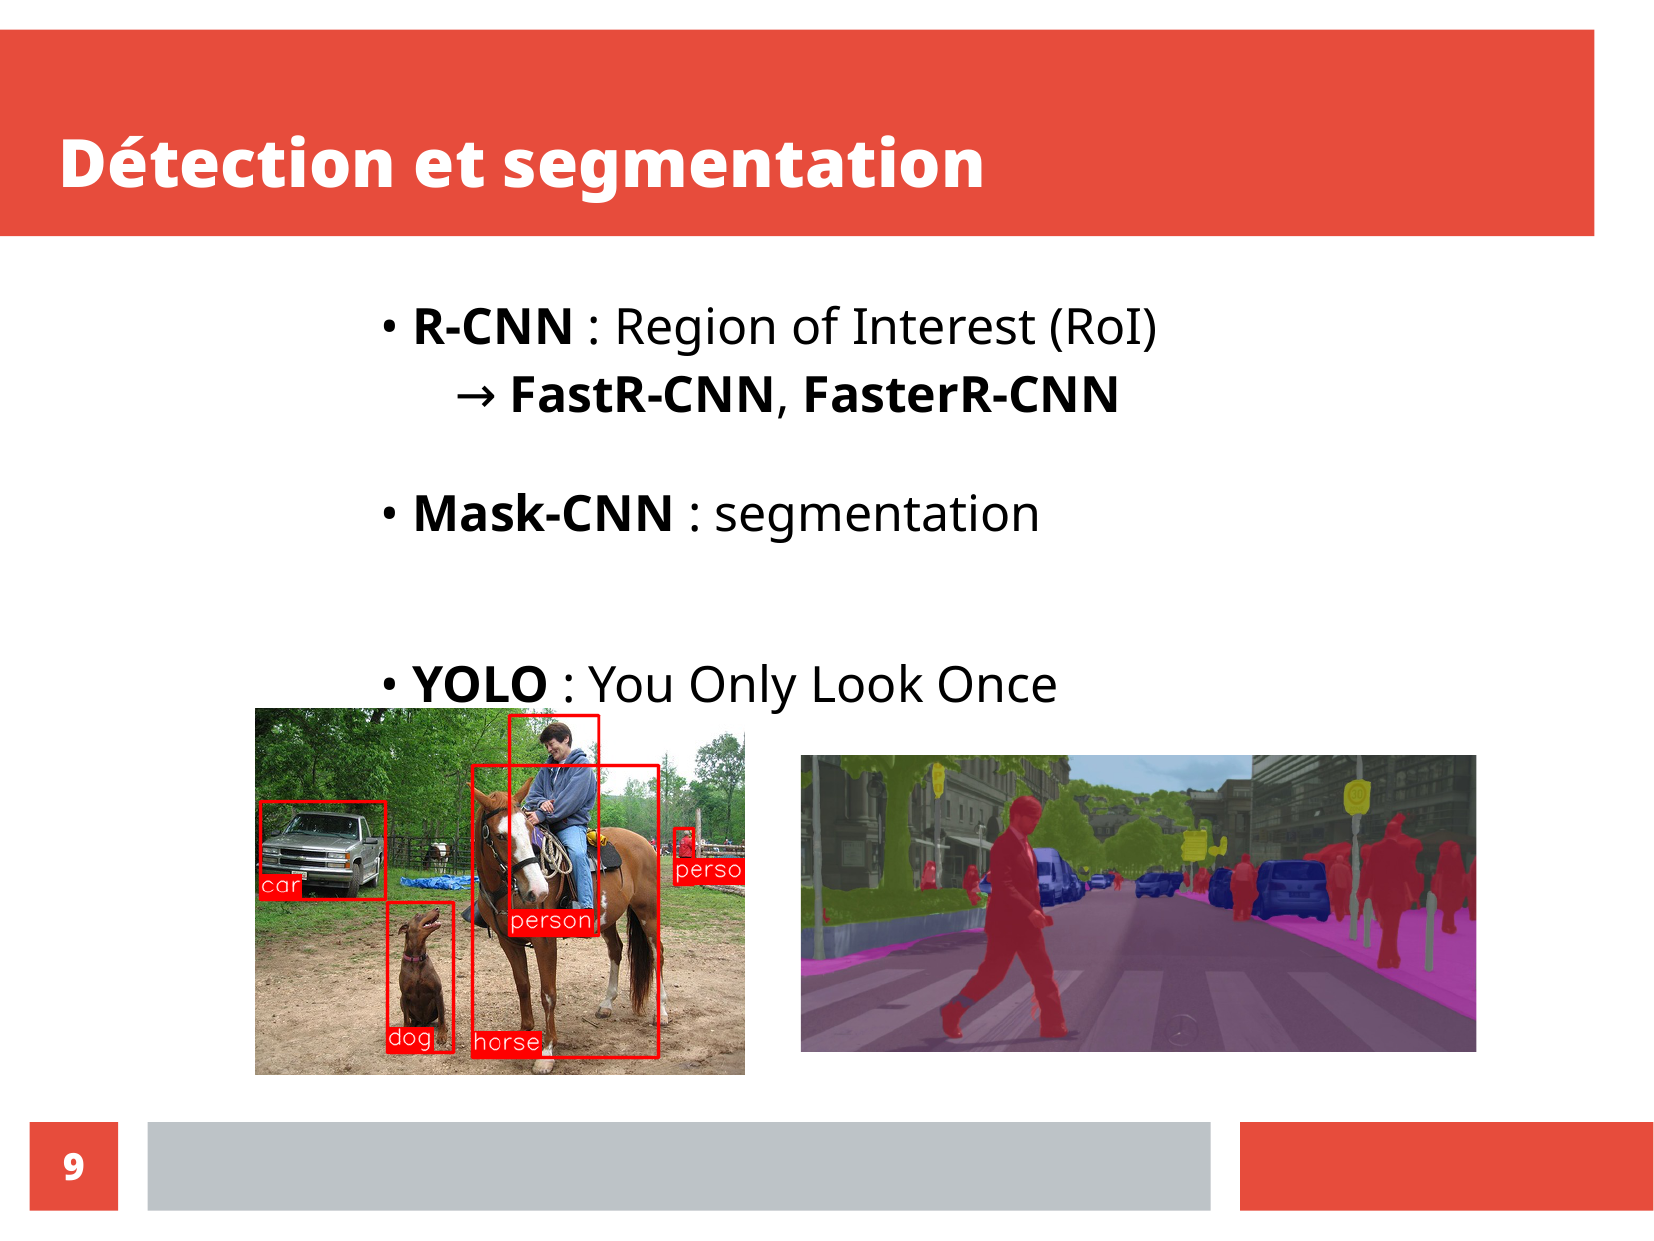

# Détection et segmentation
• R-CNN : Region of Interest (RoI)
	→ FastR-CNN, FasterR-CNN
• Mask-CNN : segmentation
• YOLO : You Only Look Once
9